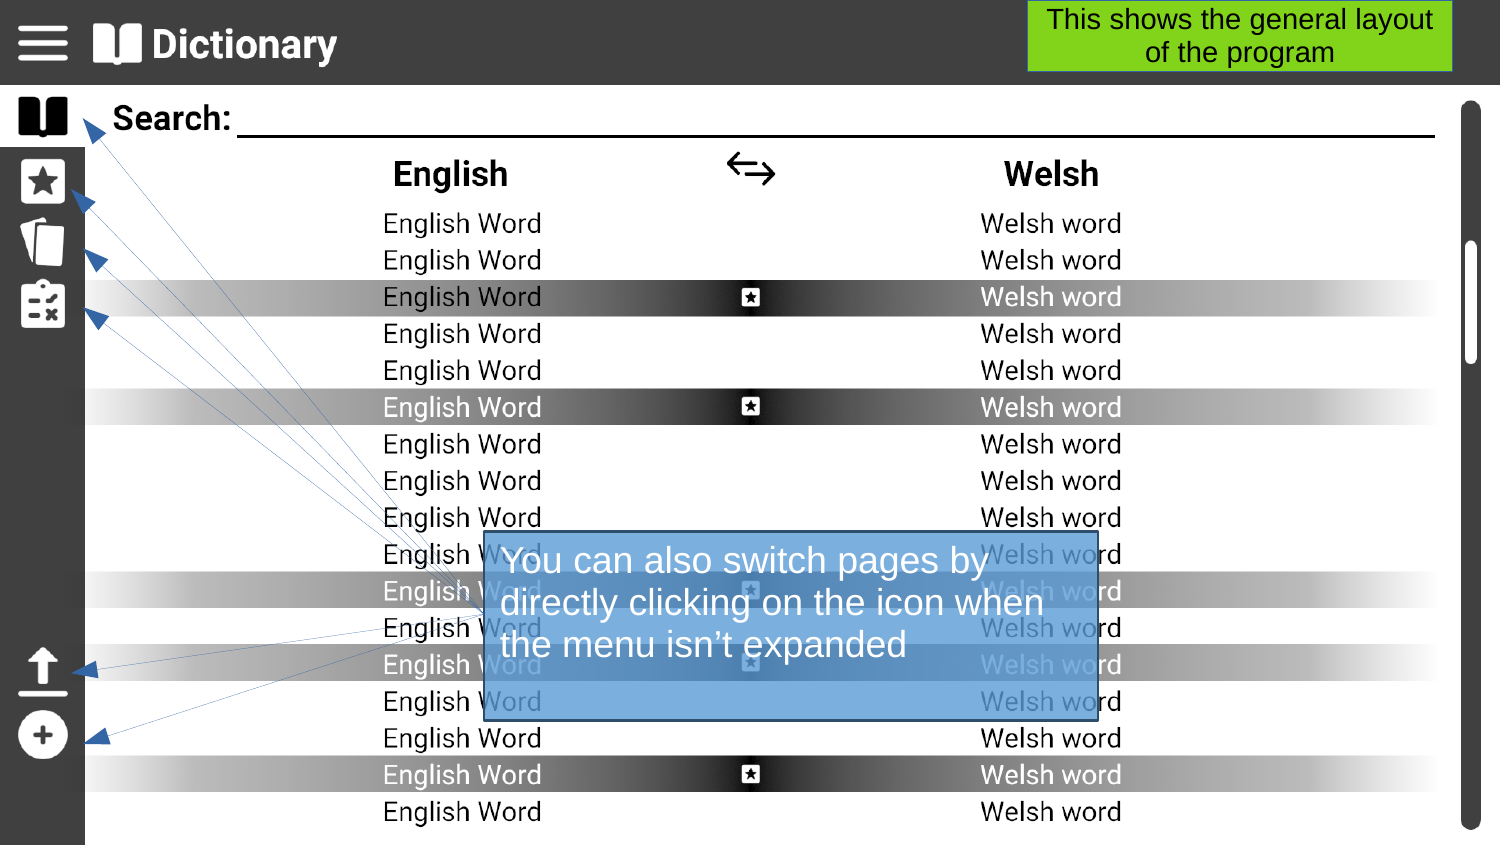

This shows the general layout of the program
You can also switch pages by directly clicking on the icon when the menu isn’t expanded